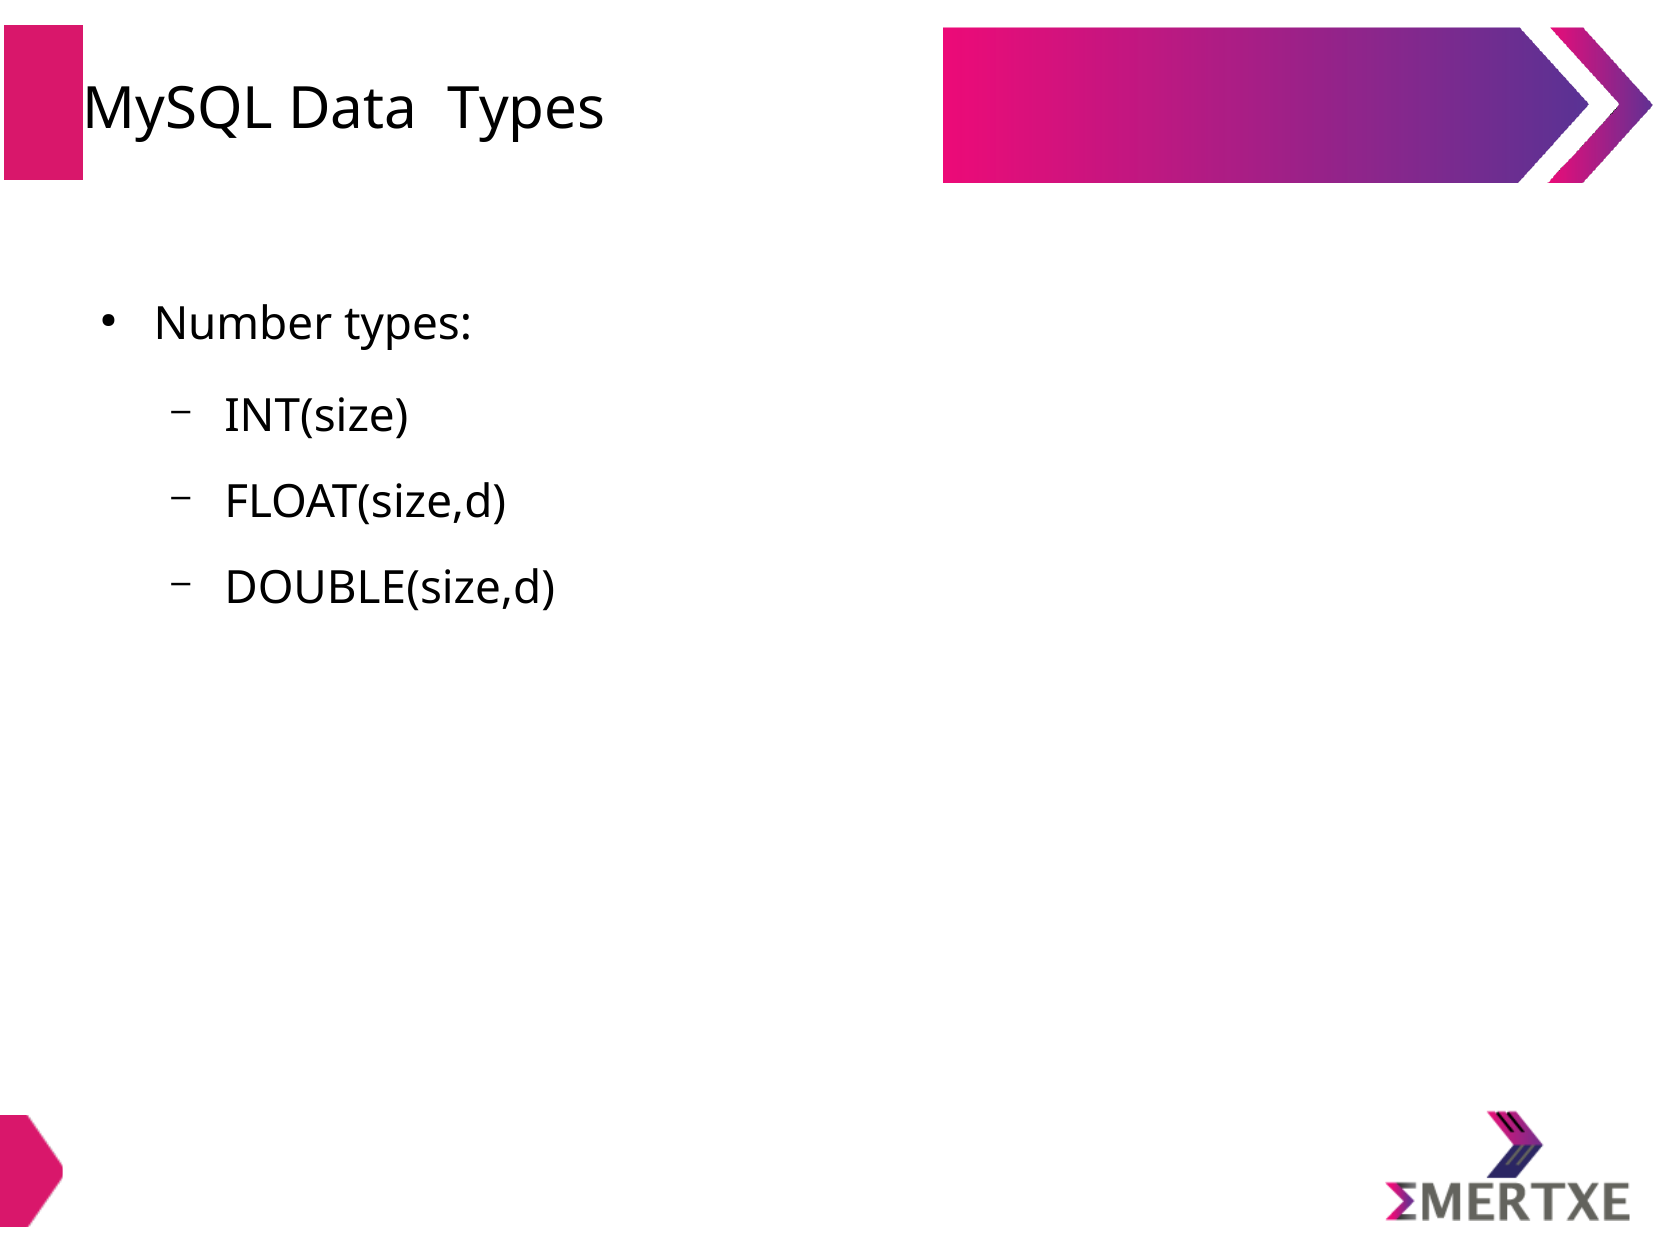

# MySQL Data Types
Number types:
INT(size)
FLOAT(size,d)
DOUBLE(size,d)